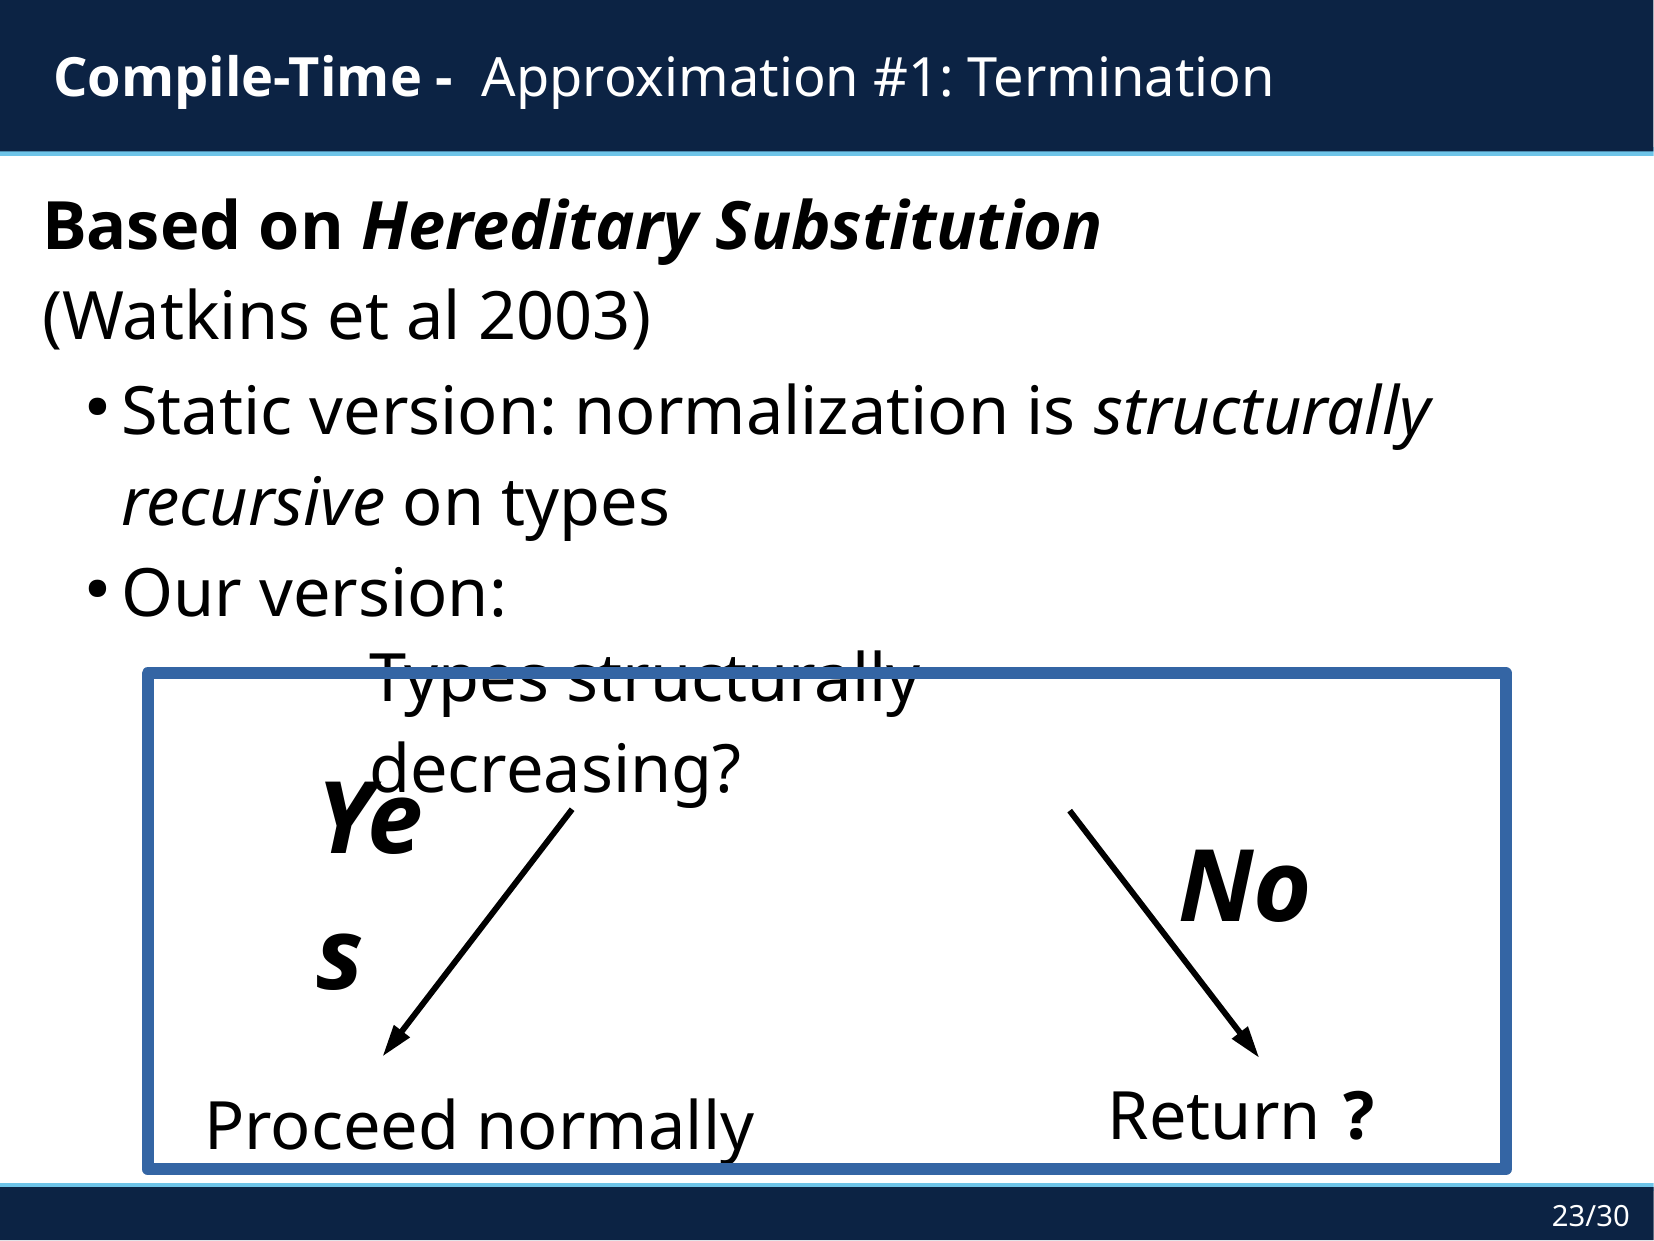

# Compile-Time - Approximation #1: Termination
Based on Hereditary Substitution
(Watkins et al 2003)
Static version: normalization is structurally recursive on types
Our version:
Types structurally decreasing?
Yes
No
Proceed normally
Return ?
23